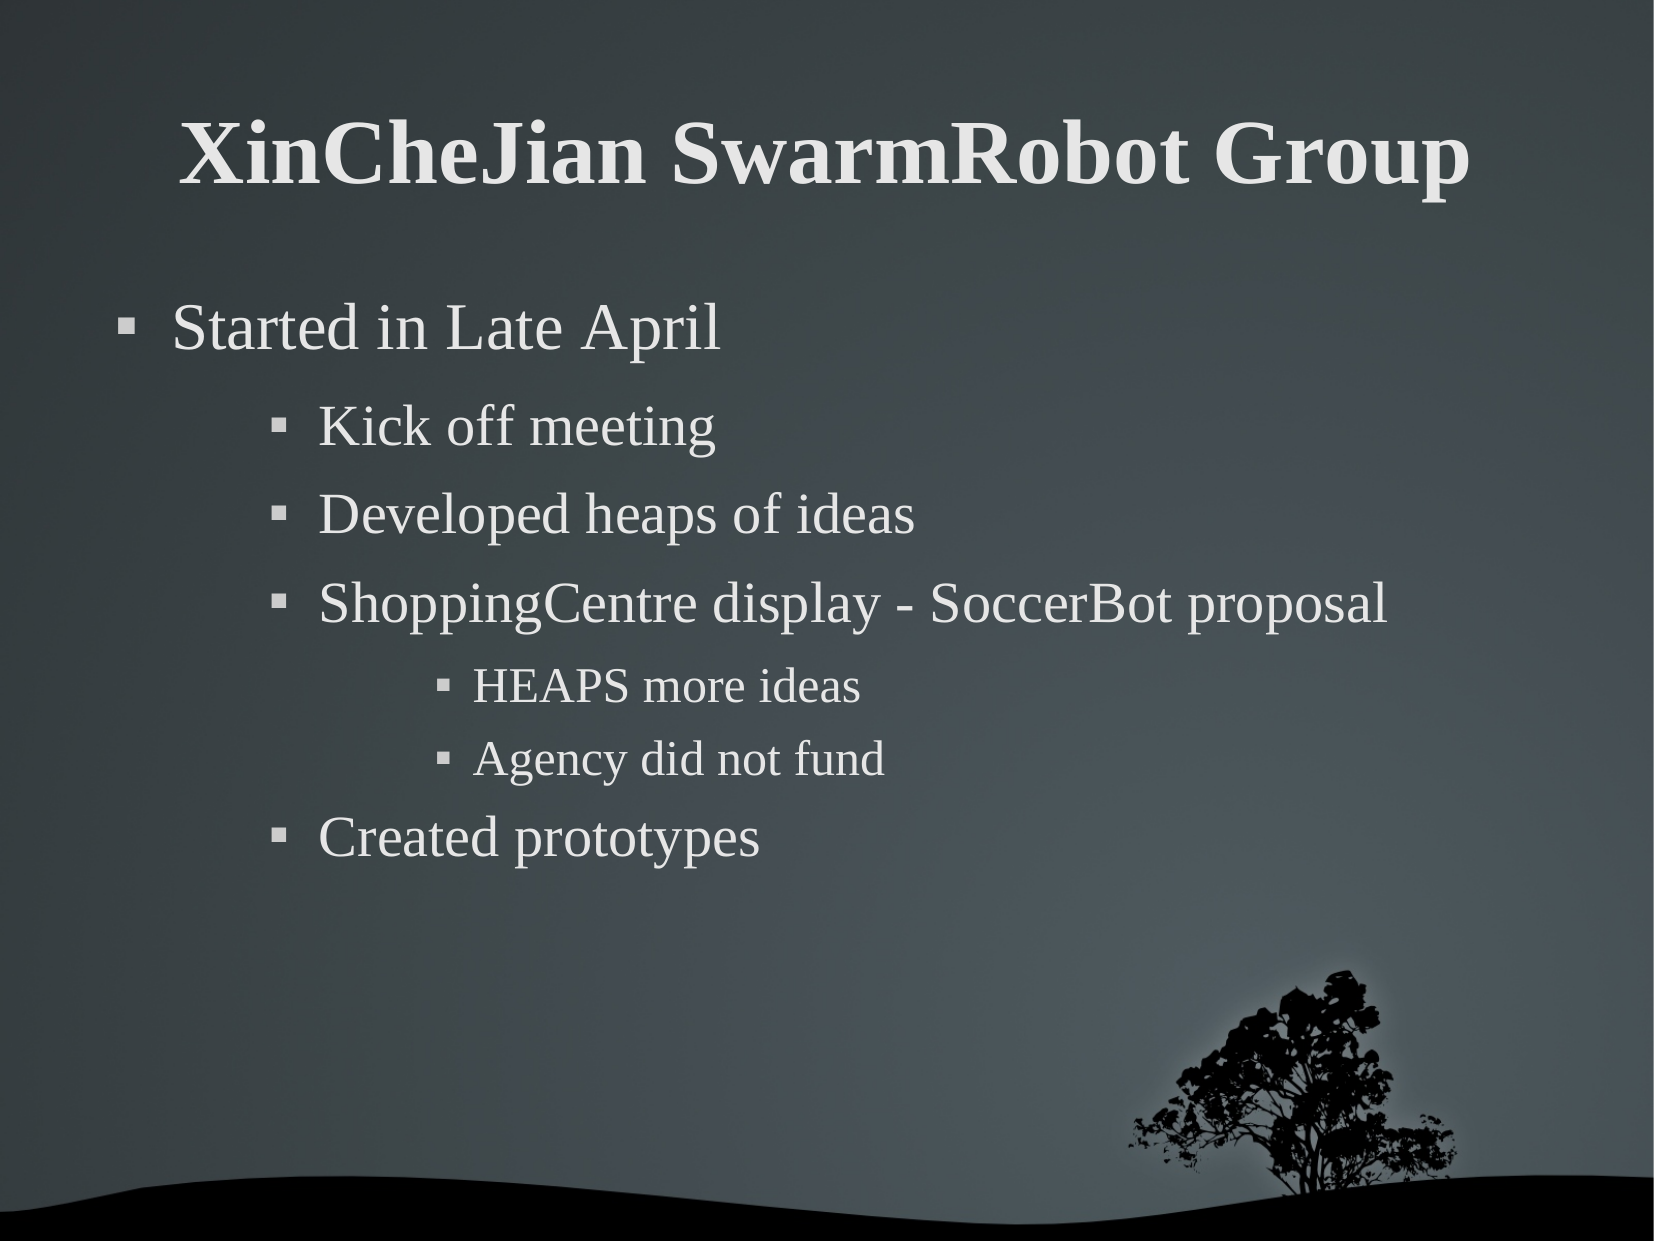

# XinCheJian SwarmRobot Group
Started in Late April
Kick off meeting
Developed heaps of ideas
ShoppingCentre display - SoccerBot proposal
HEAPS more ideas
Agency did not fund
Created prototypes